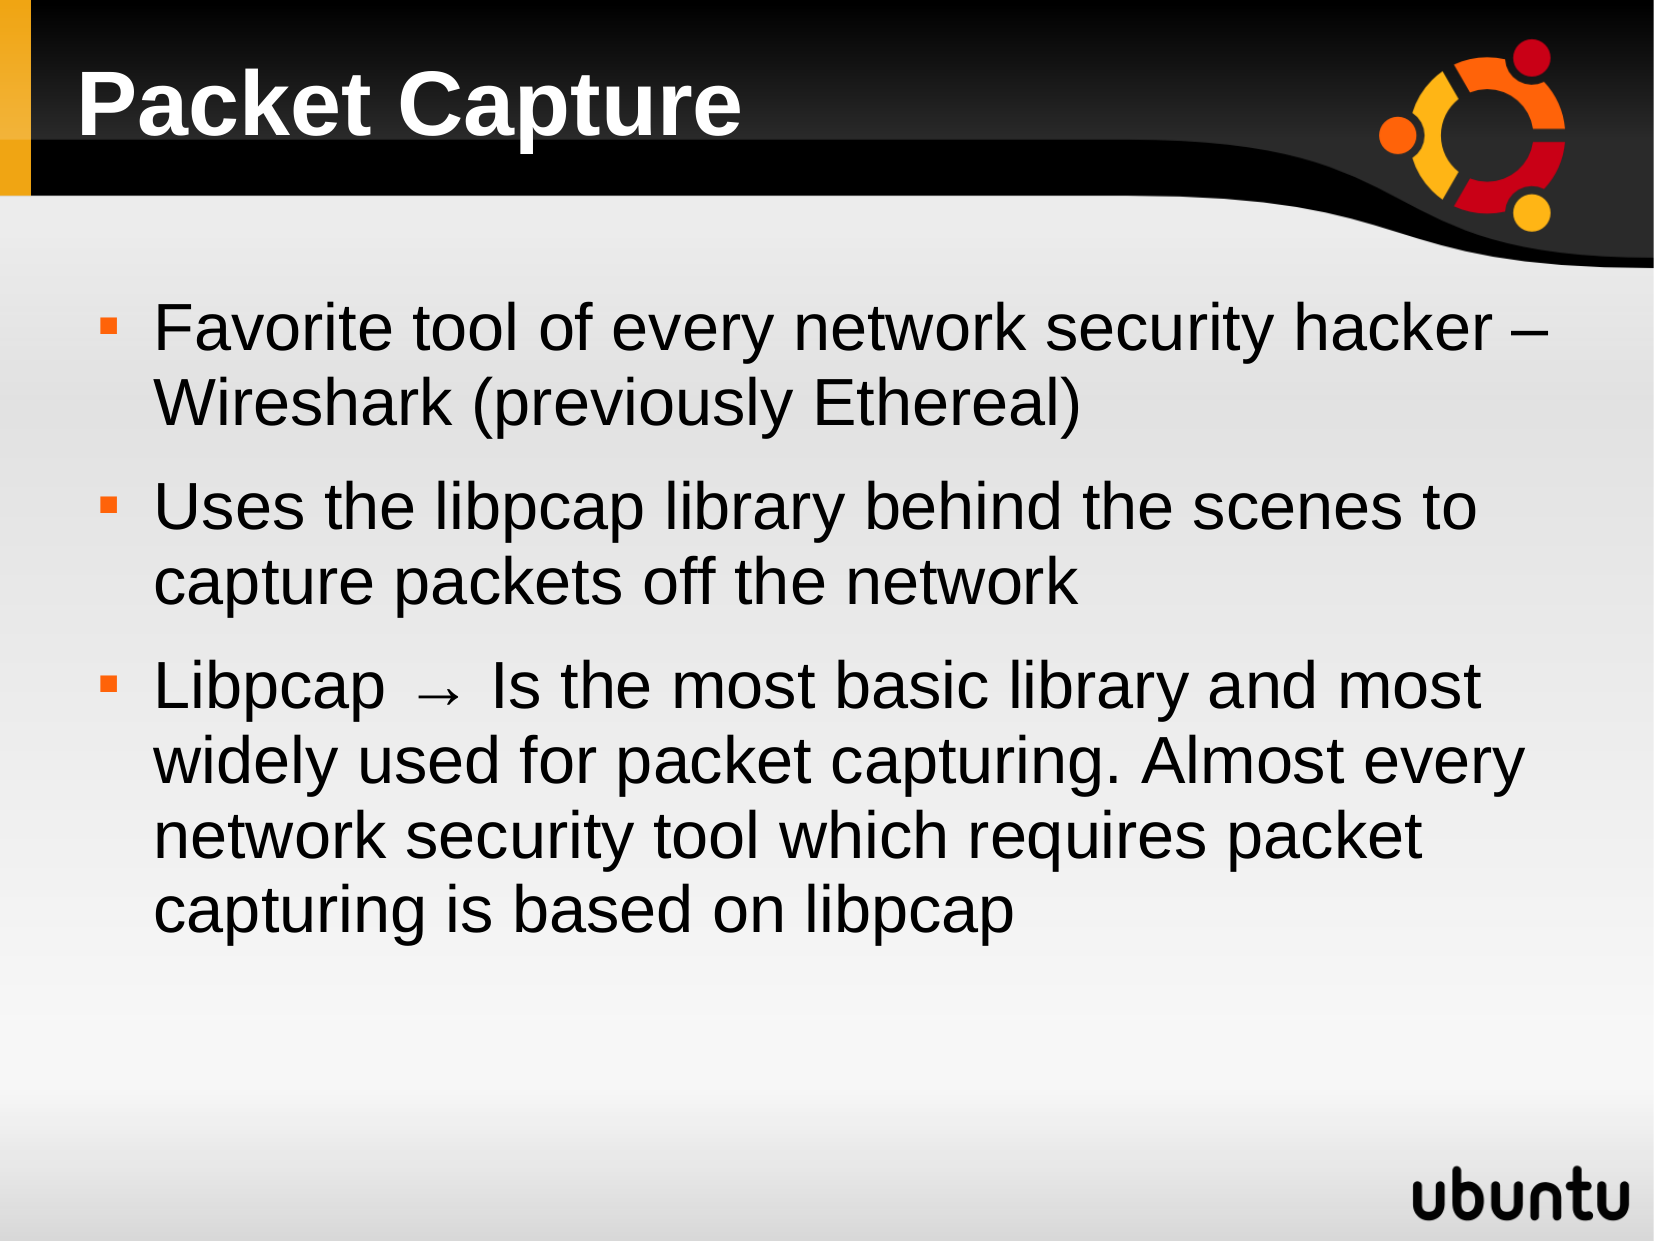

# Packet Capture
Favorite tool of every network security hacker – Wireshark (previously Ethereal)
Uses the libpcap library behind the scenes to capture packets off the network
Libpcap → Is the most basic library and most widely used for packet capturing. Almost every network security tool which requires packet capturing is based on libpcap